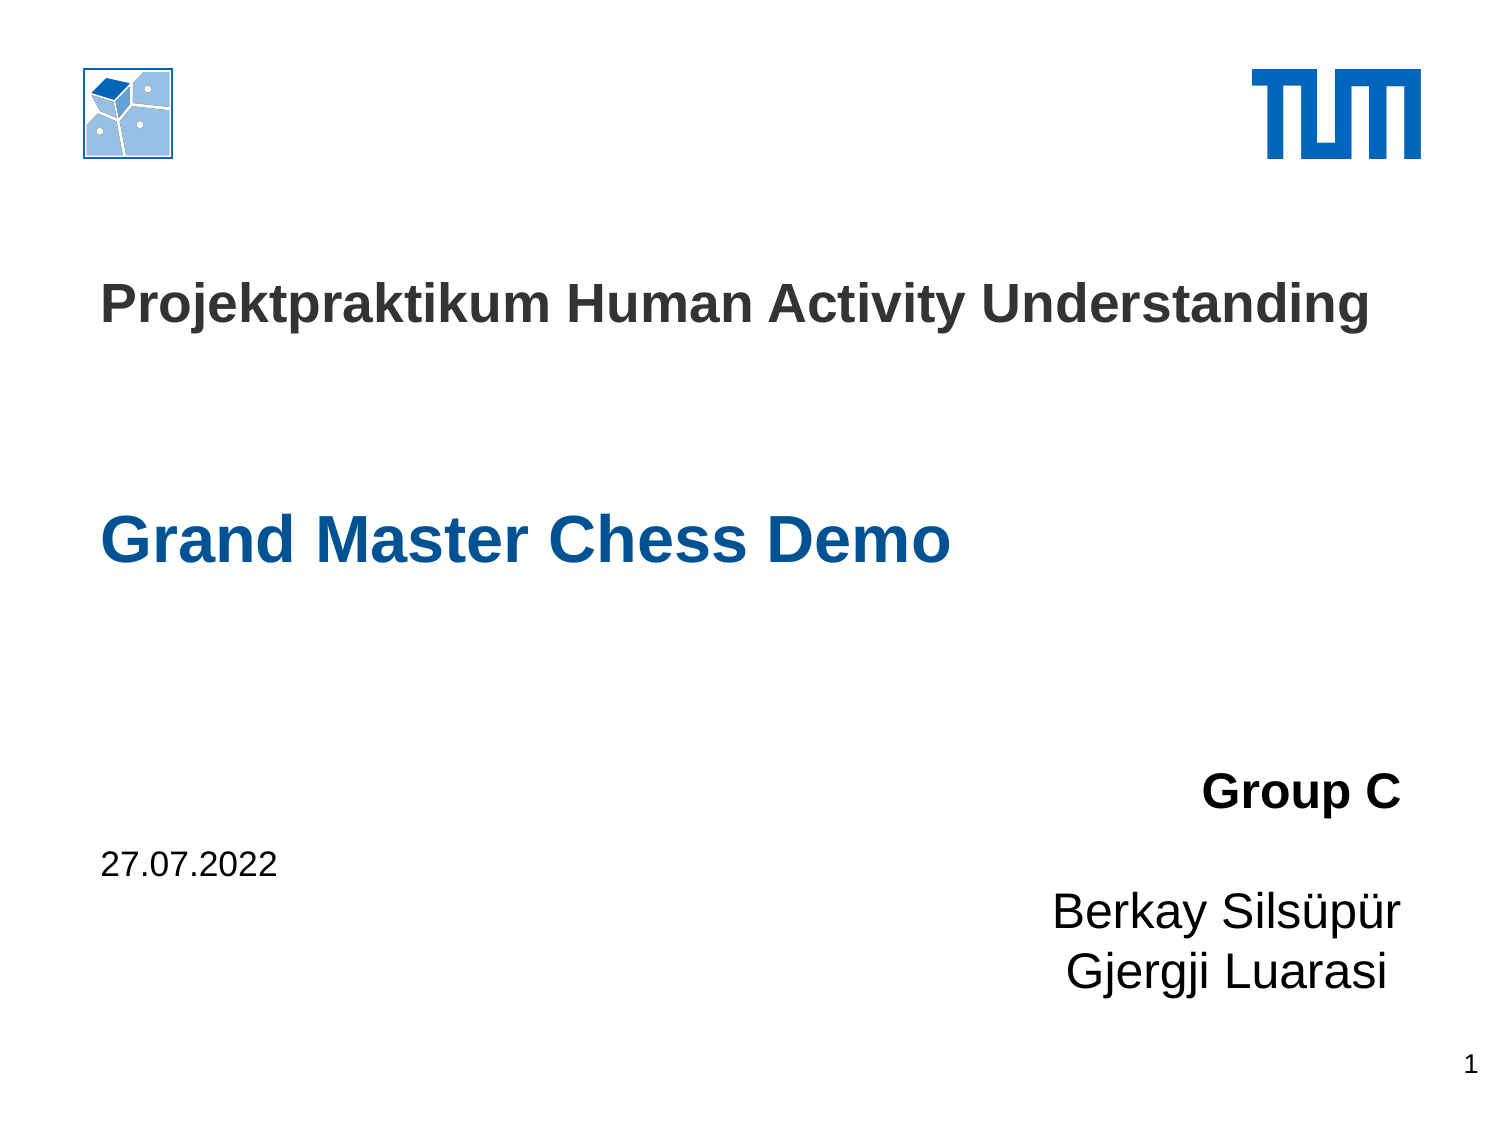

# Projektpraktikum Human Activity Understanding Grand Master Chess Demo
Group C
Berkay Silsüpür
Gjergji Luarasi
27.07.2022